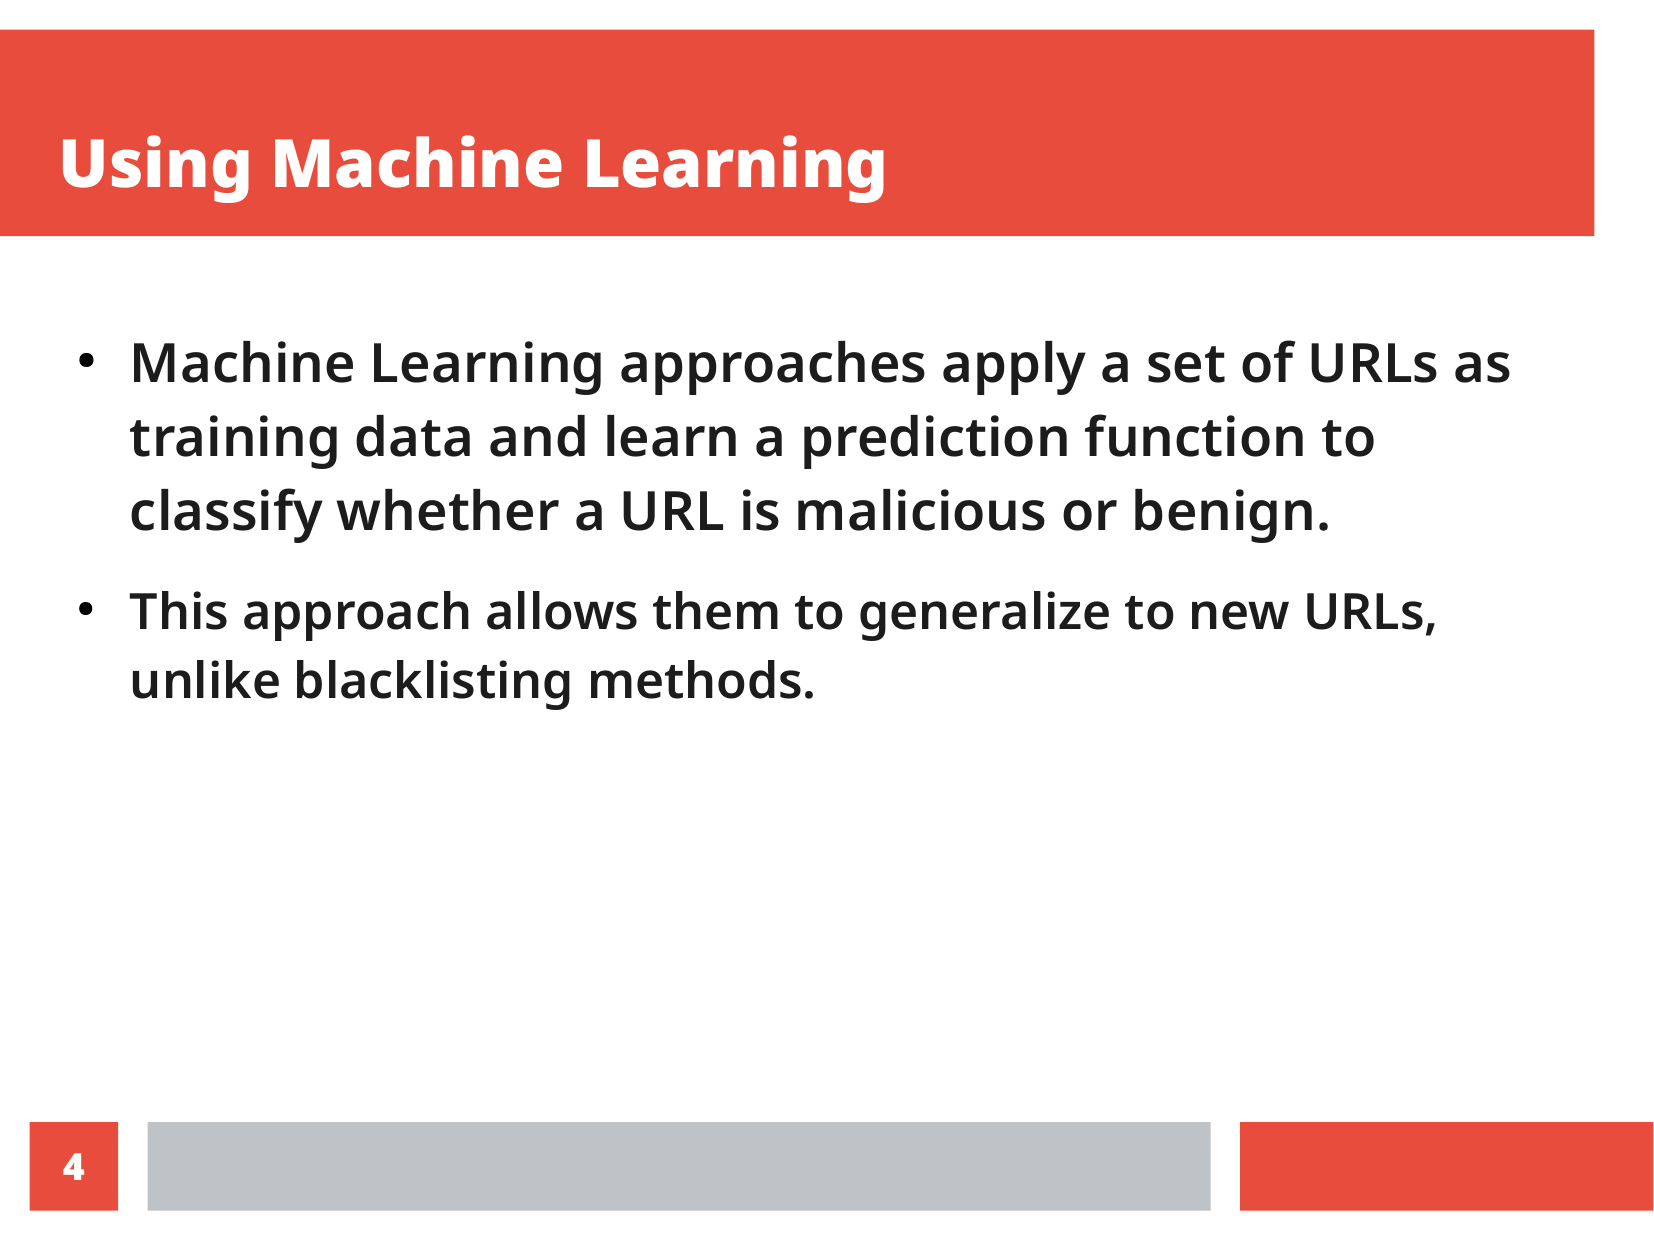

# Using Machine Learning
Machine Learning approaches apply a set of URLs as training data and learn a prediction function to classify whether a URL is malicious or benign.
This approach allows them to generalize to new URLs, unlike blacklisting methods.
4